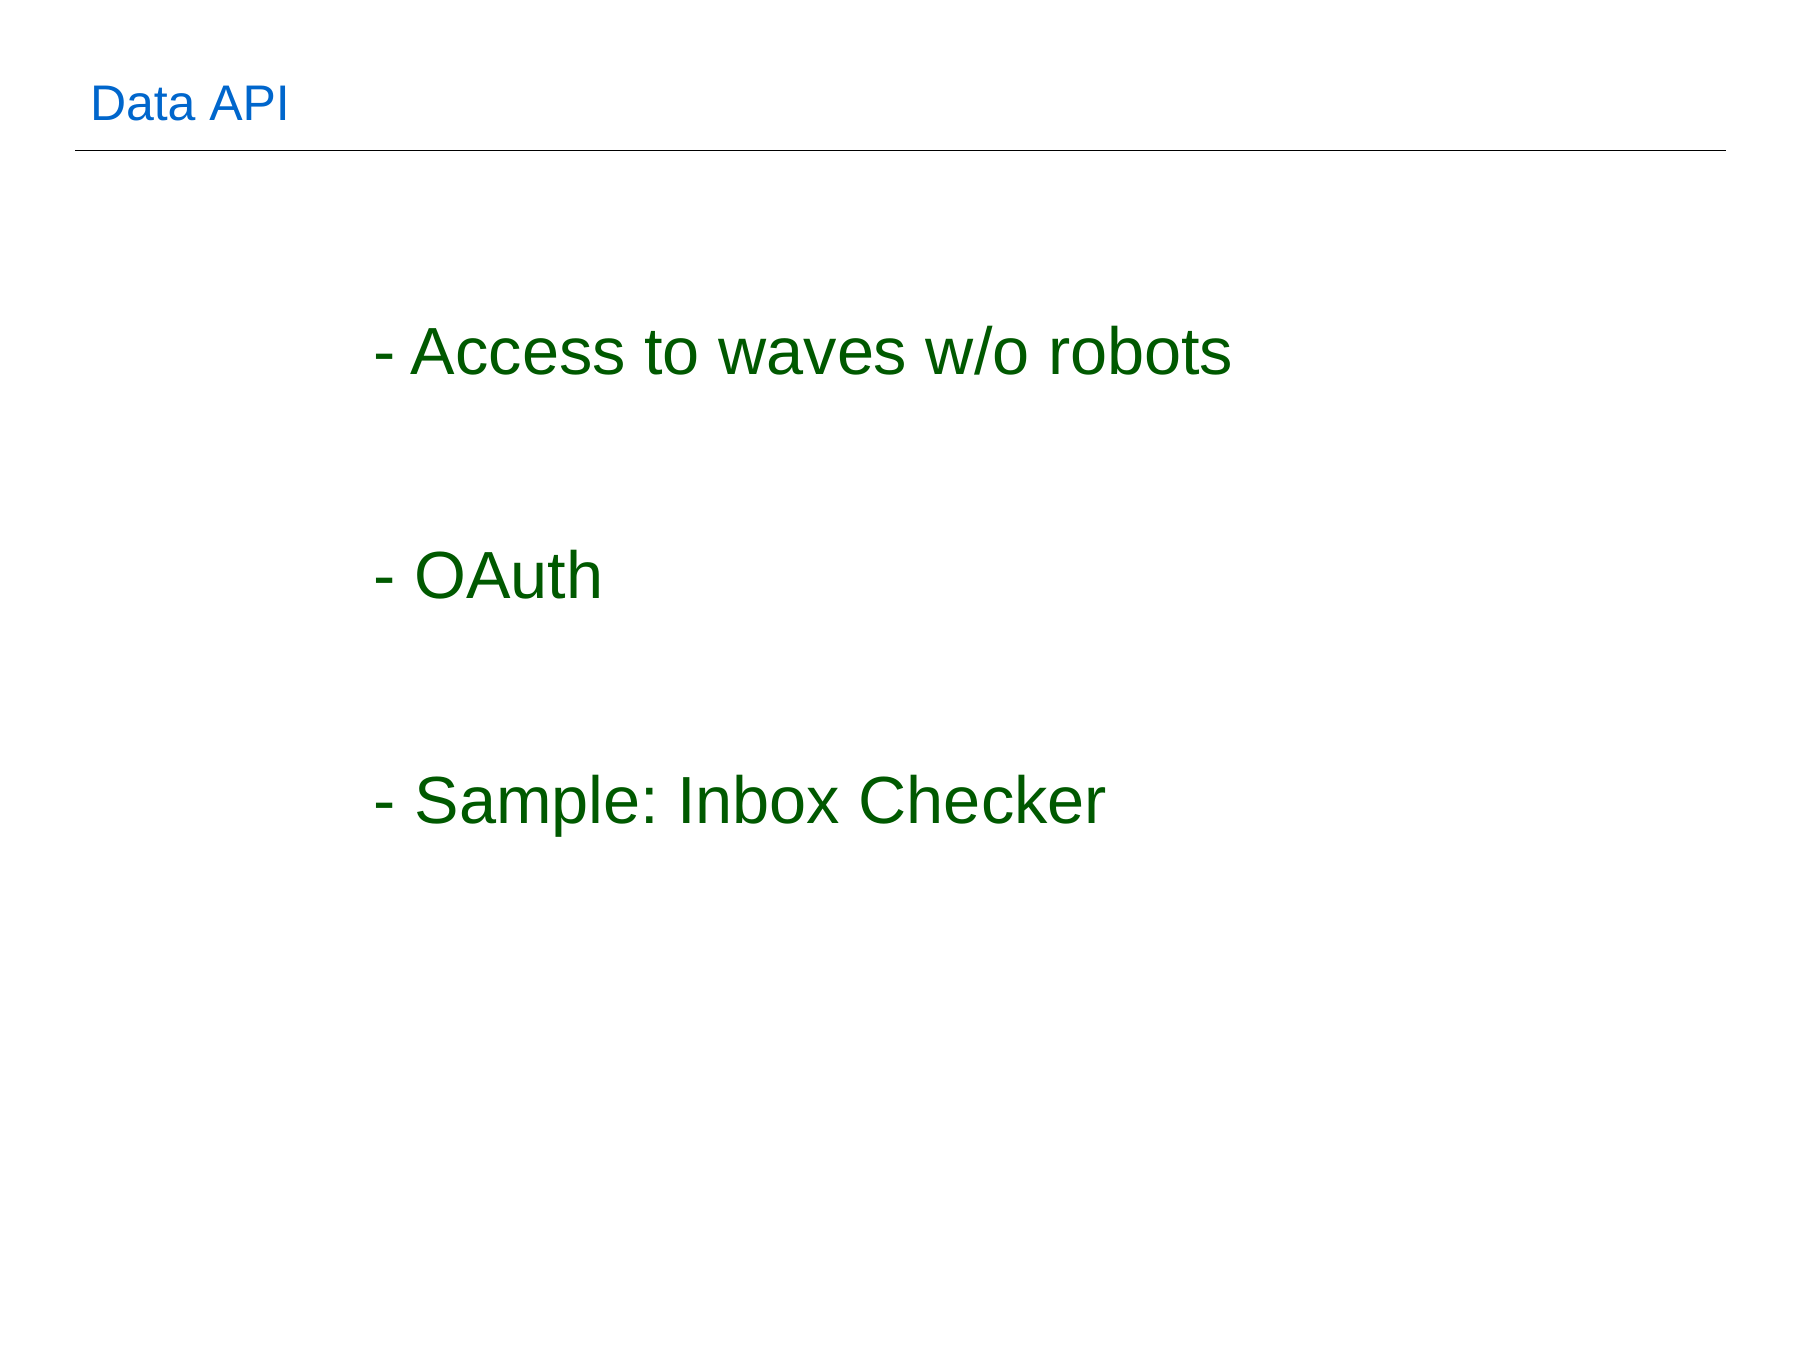

# Data API
- Access to waves w/o robots
- OAuth
- Sample: Inbox Checker